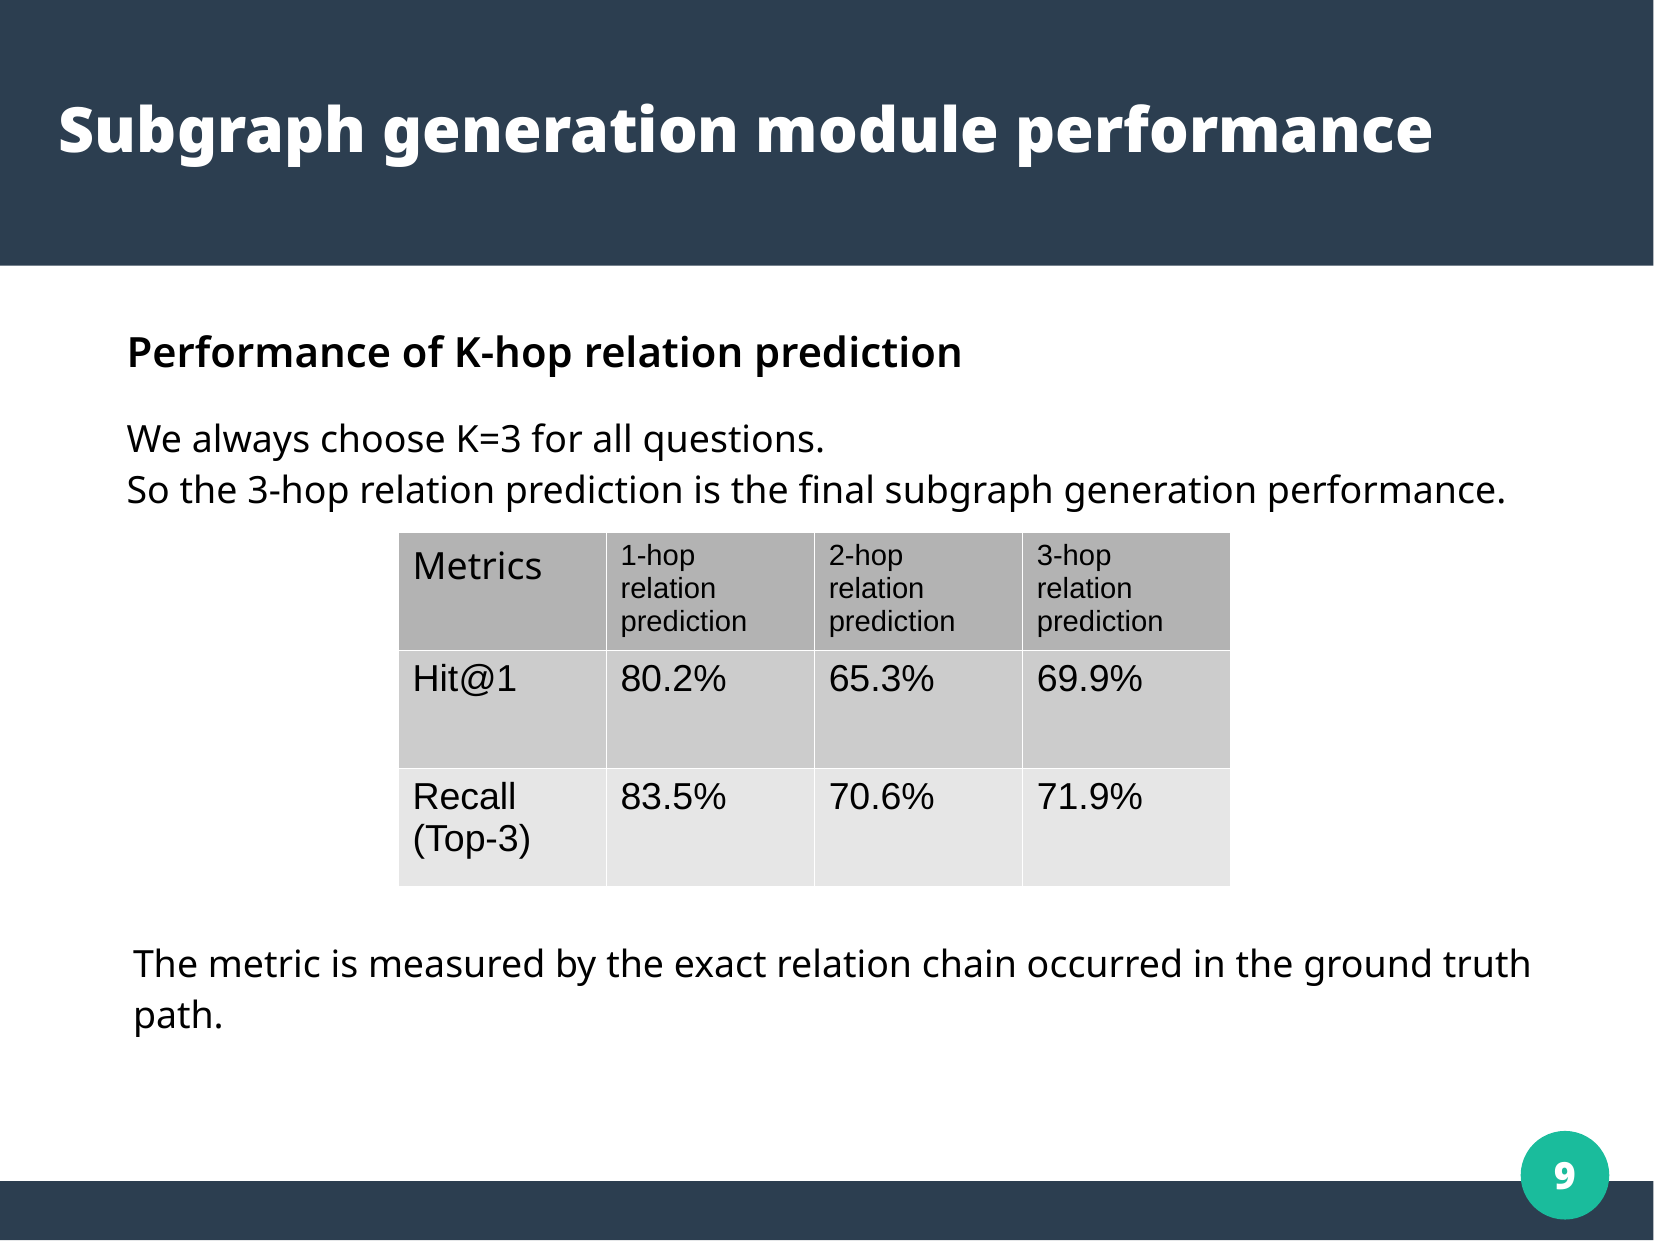

# Subgraph generation module performance
Performance of K-hop relation prediction
We always choose K=3 for all questions.
So the 3-hop relation prediction is the final subgraph generation performance.
| Metrics | 1-hop relation prediction | 2-hop relation prediction | 3-hop relation prediction |
| --- | --- | --- | --- |
| Hit@1 | 80.2% | 65.3% | 69.9% |
| Recall (Top-3) | 83.5% | 70.6% | 71.9% |
The metric is measured by the exact relation chain occurred in the ground truth path.
9